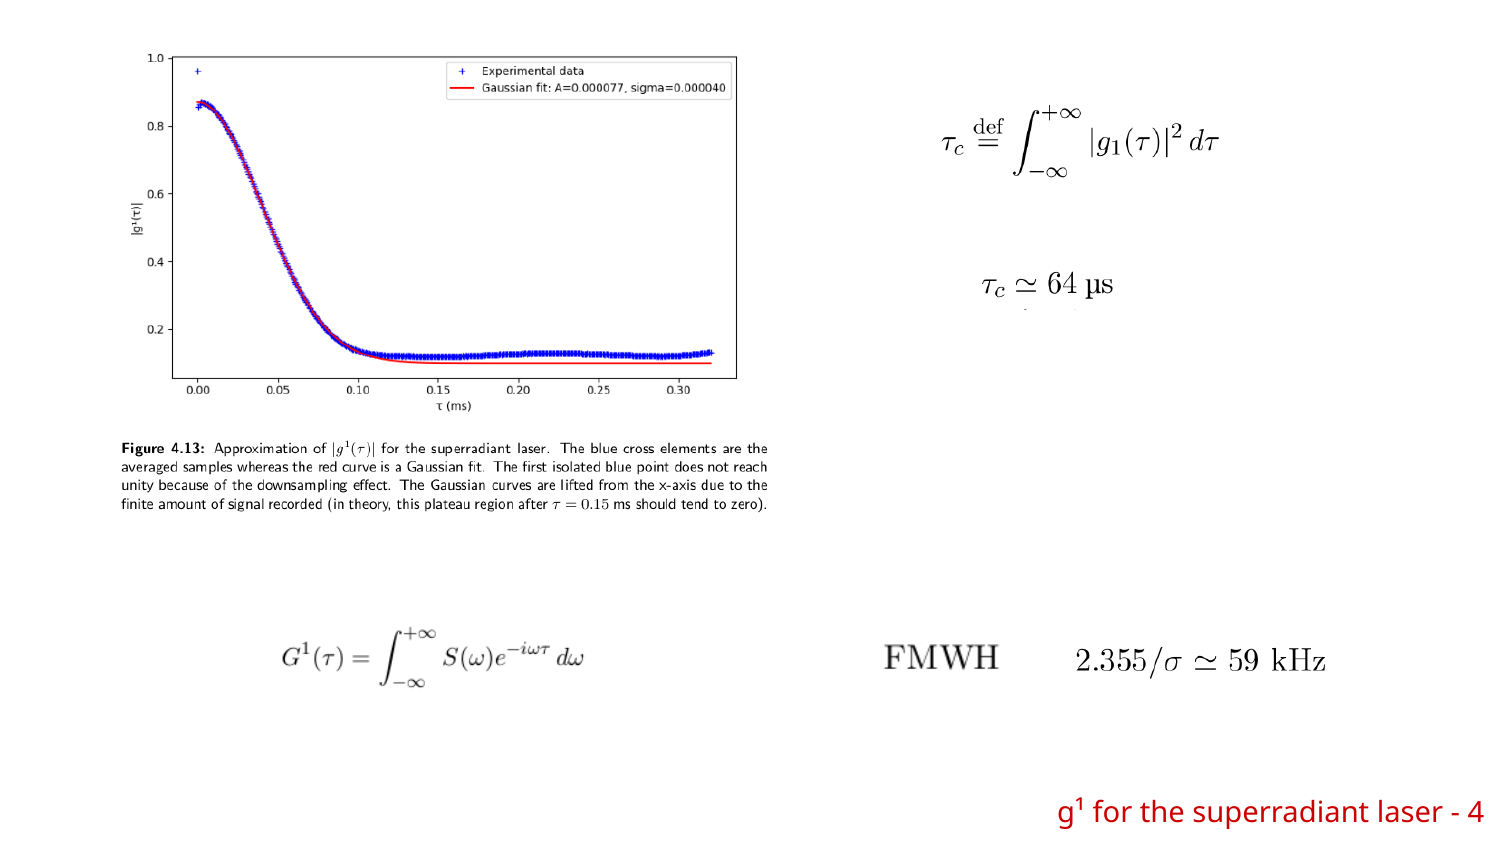

g¹ for the superradiant laser - 4